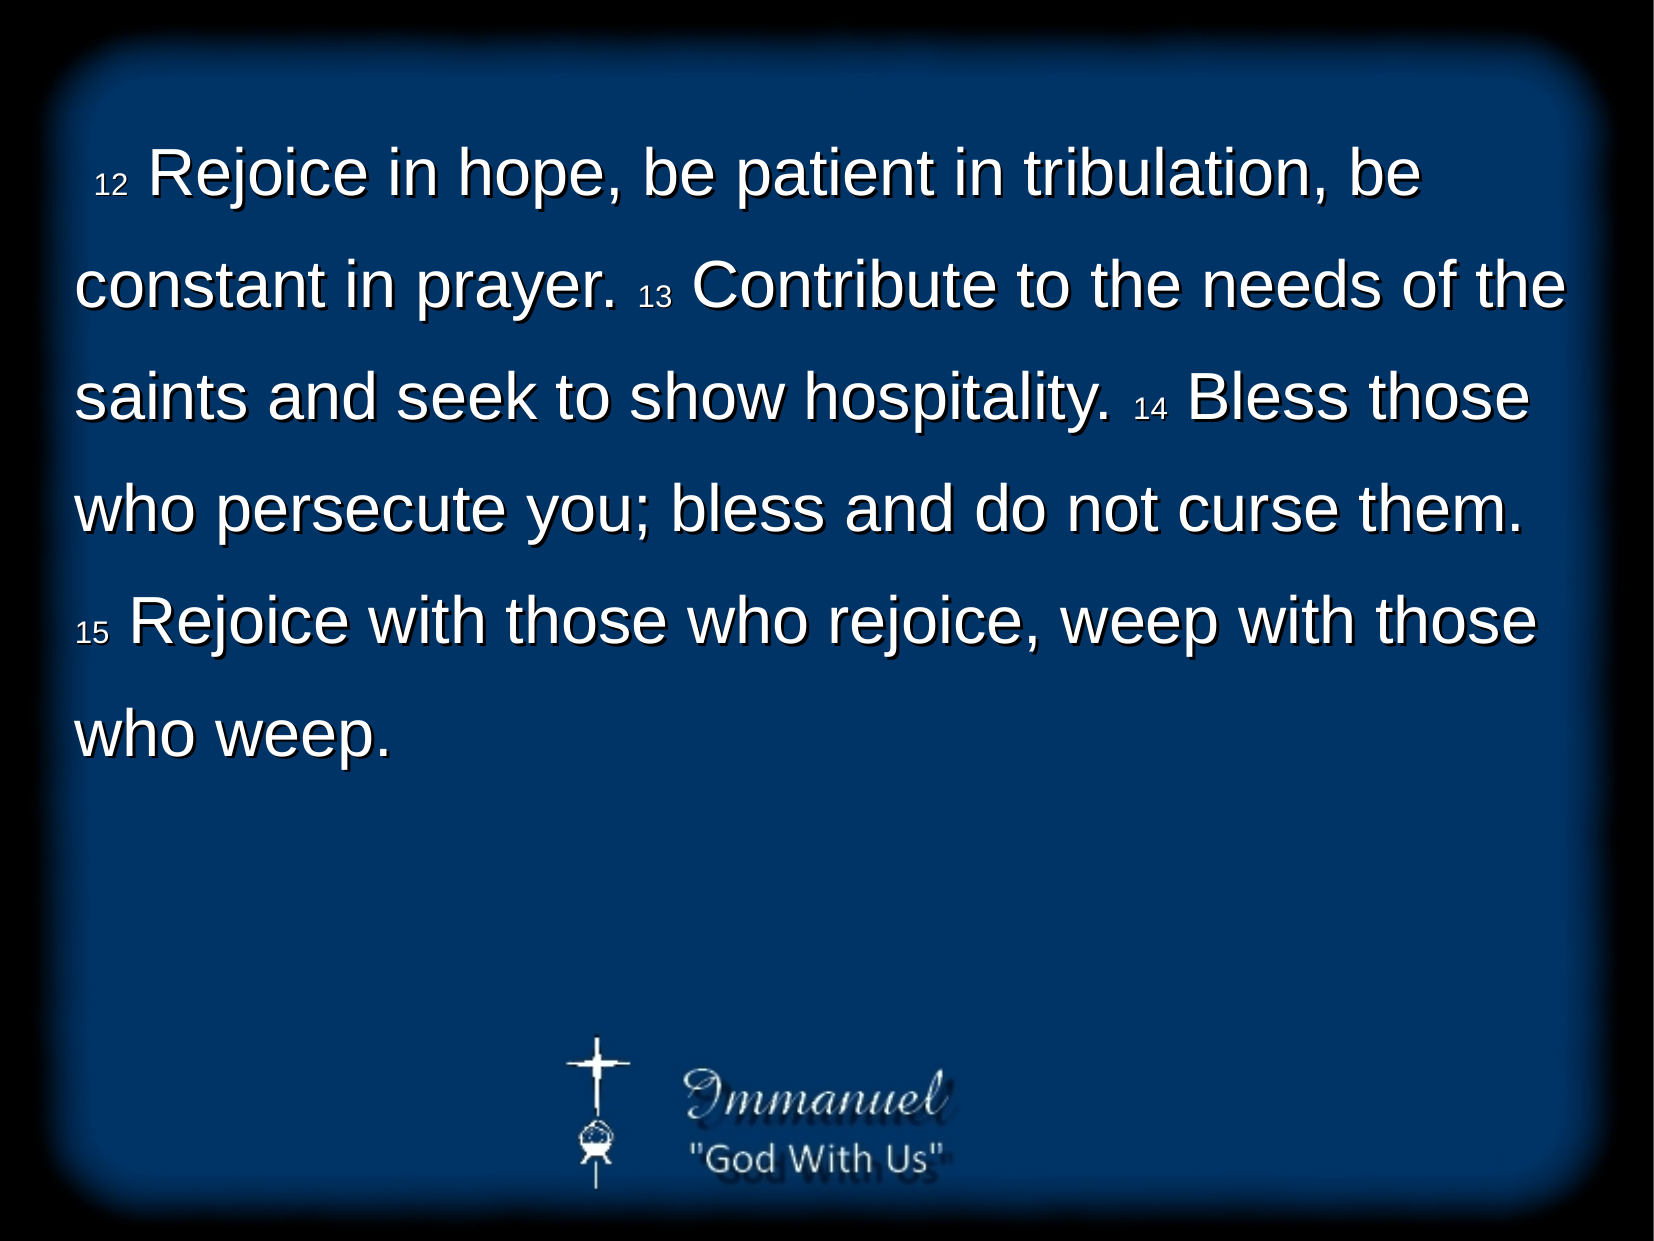

12 Rejoice in hope, be patient in tribulation, be constant in prayer. 13 Contribute to the needs of the saints and seek to show hospitality. 14 Bless those who persecute you; bless and do not curse them. 15 Rejoice with those who rejoice, weep with those who weep.